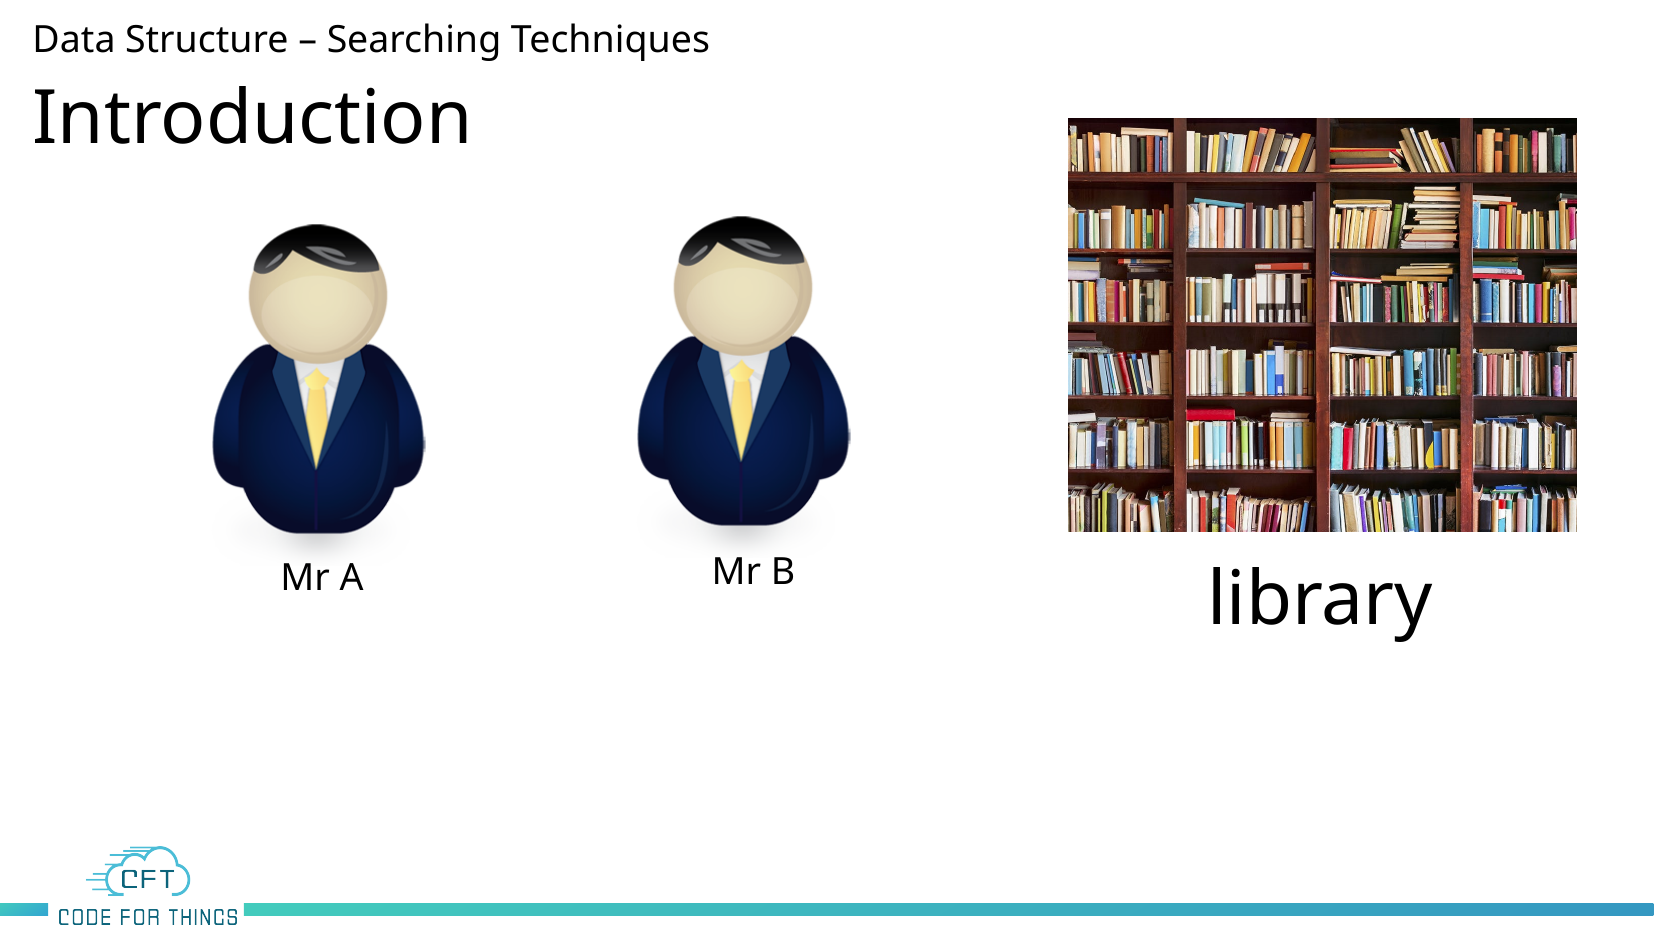

# Data Structure – Searching Techniques Introduction
Mr B
library
Mr A